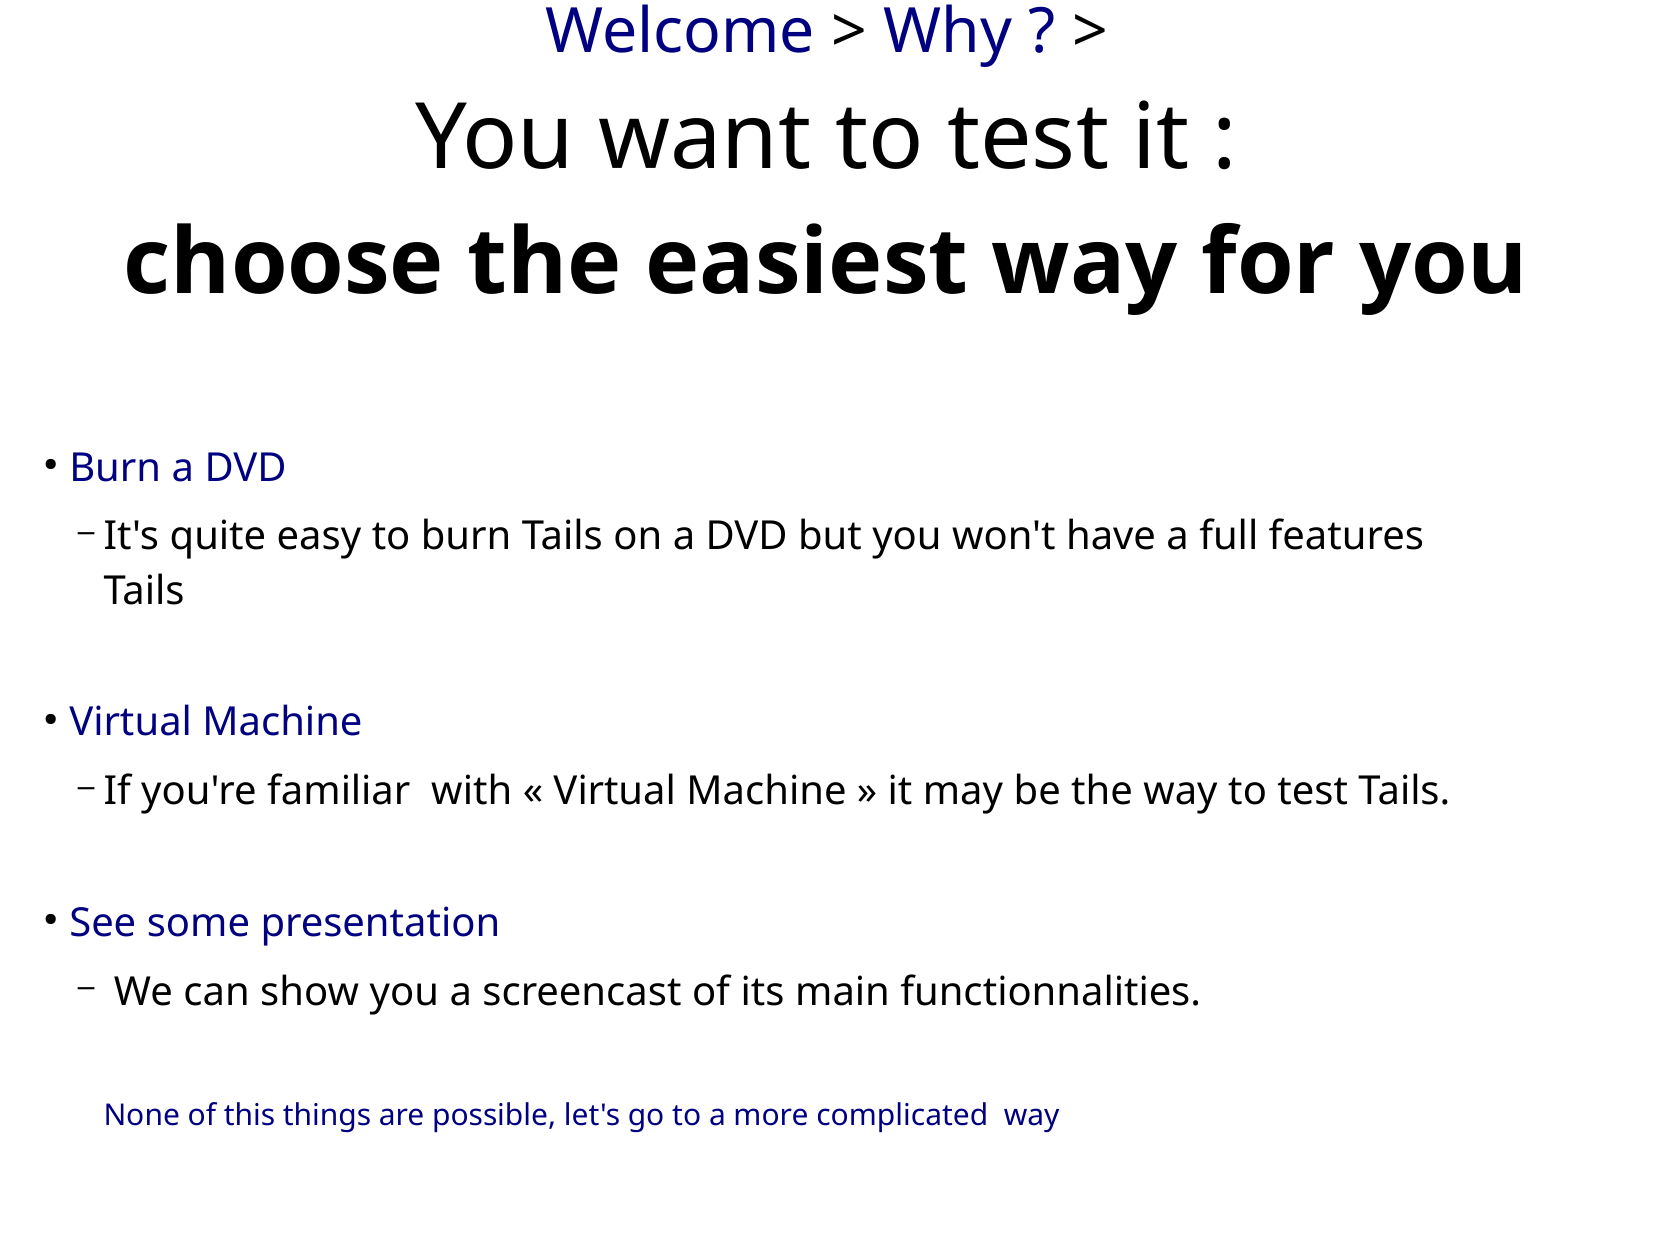

# Welcome > Why ? > You want to test it : choose the easiest way for you
Burn a DVD
It's quite easy to burn Tails on a DVD but you won't have a full features Tails
Virtual Machine
If you're familiar with « Virtual Machine » it may be the way to test Tails.
See some presentation
 We can show you a screencast of its main functionnalities.
None of this things are possible, let's go to a more complicated way